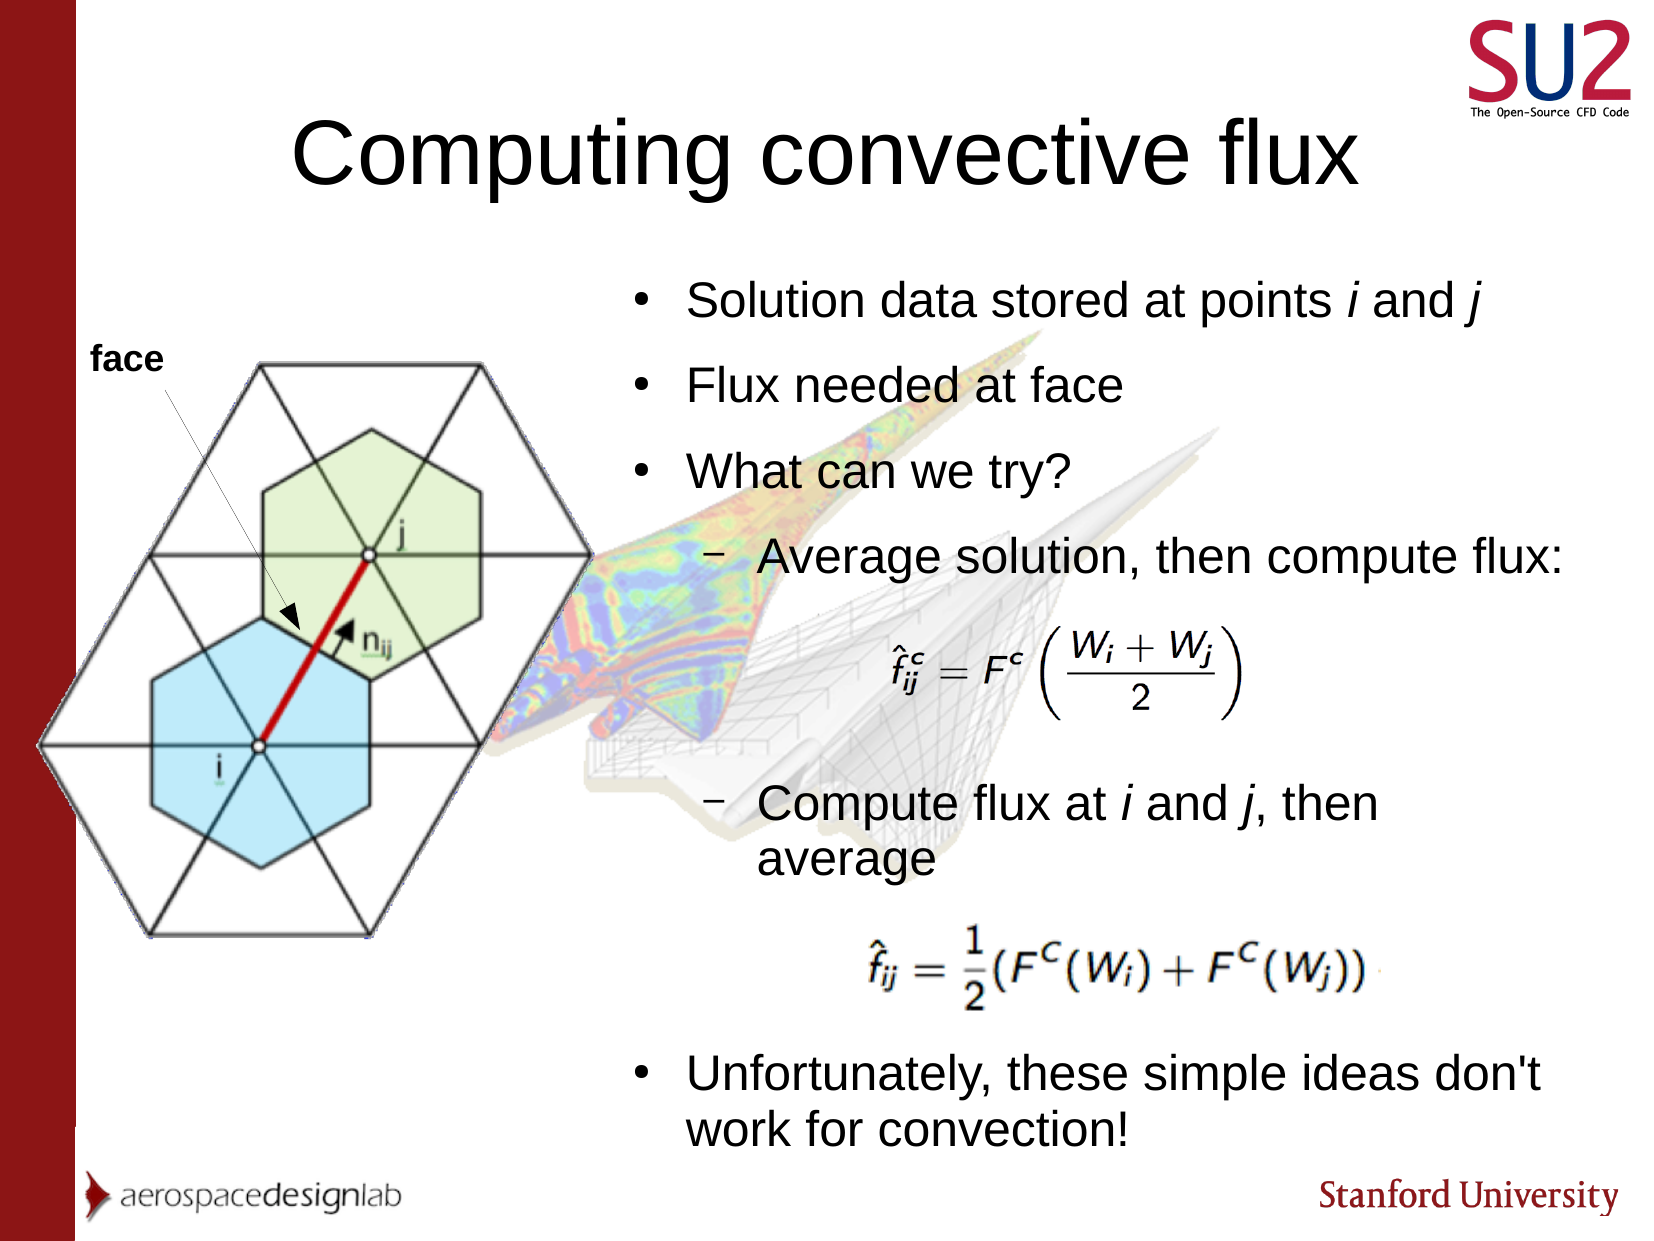

# Computing convective flux
Solution data stored at points i and j
Flux needed at face
What can we try?
Average solution, then compute flux:
Compute flux at i and j, then average
Unfortunately, these simple ideas don't work for convection!
face